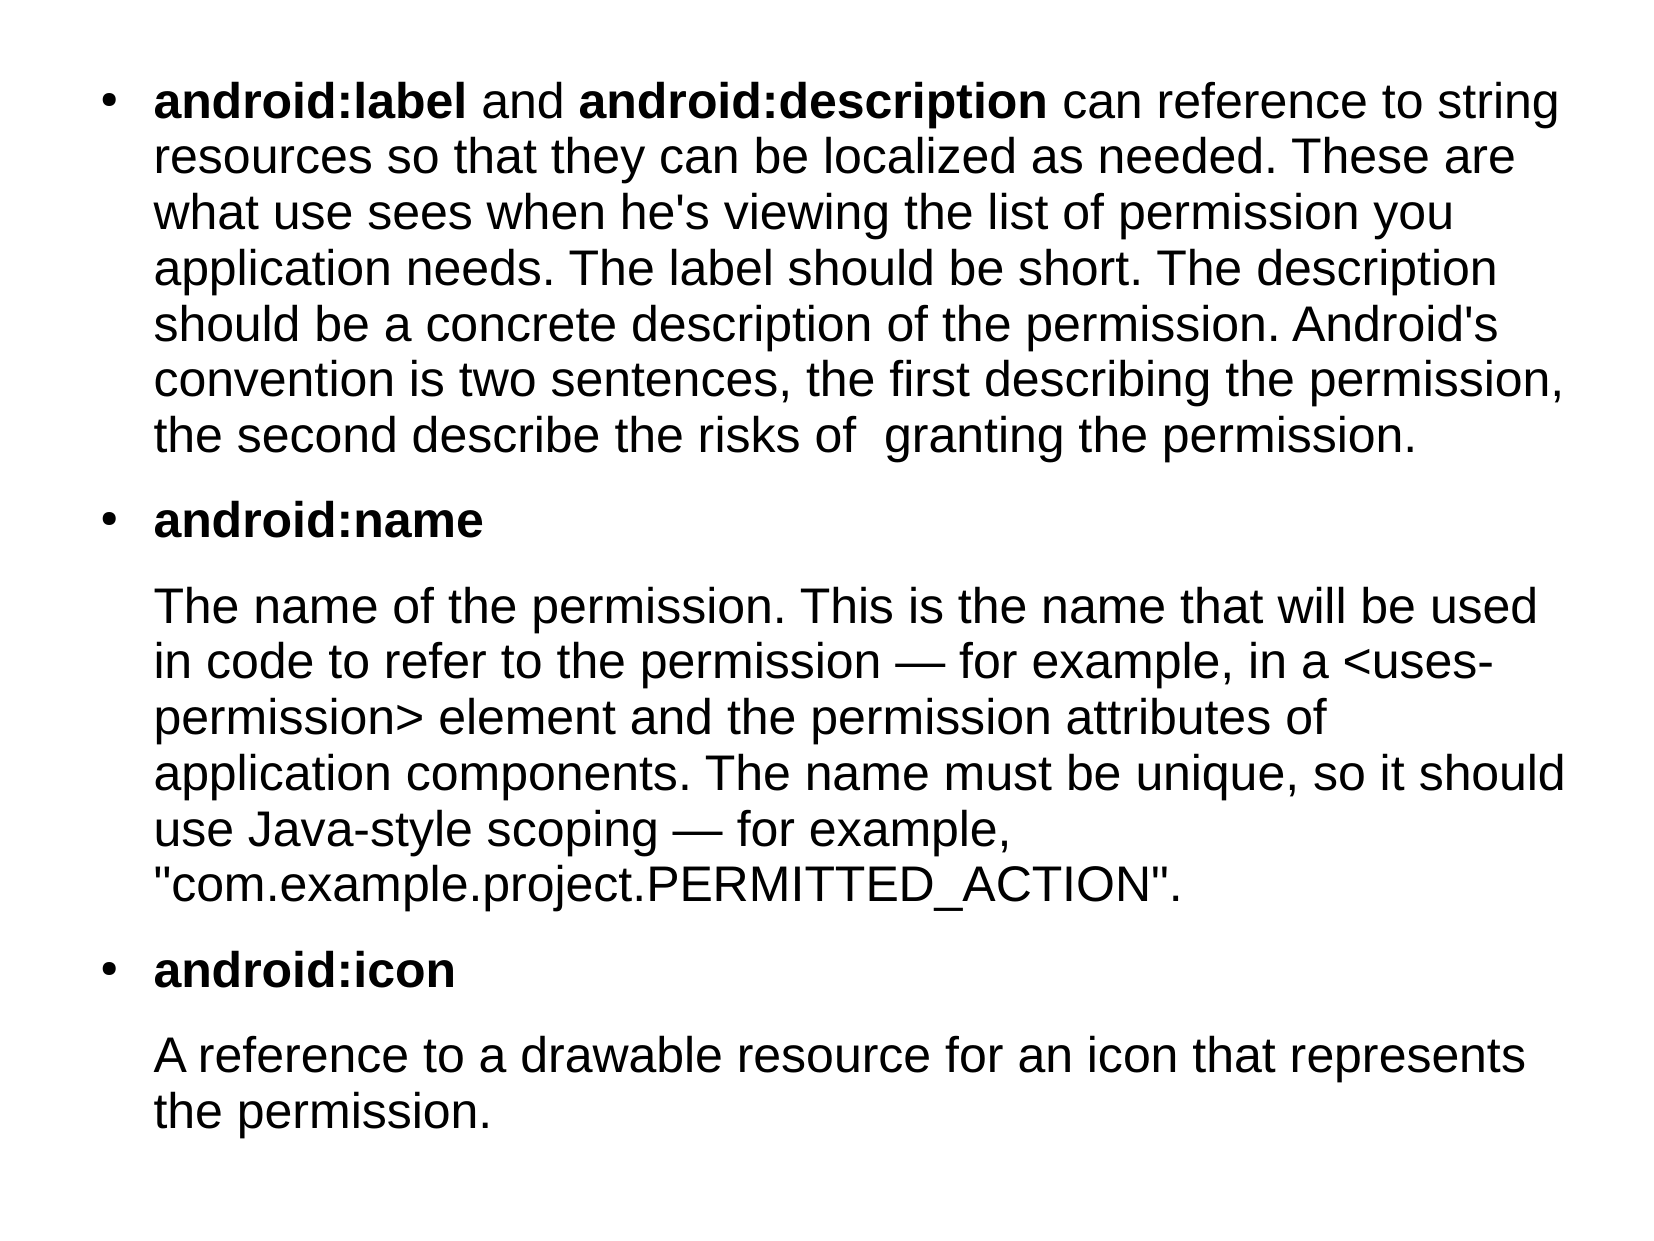

# android:label and android:description can reference to string resources so that they can be localized as needed. These are what use sees when he's viewing the list of permission you application needs. The label should be short. The description should be a concrete description of the permission. Android's convention is two sentences, the first describing the permission, the second describe the risks of granting the permission.
android:name
The name of the permission. This is the name that will be used in code to refer to the permission — for example, in a <uses-permission> element and the permission attributes of application components. The name must be unique, so it should use Java-style scoping — for example, "com.example.project.PERMITTED_ACTION".
android:icon
A reference to a drawable resource for an icon that represents the permission.